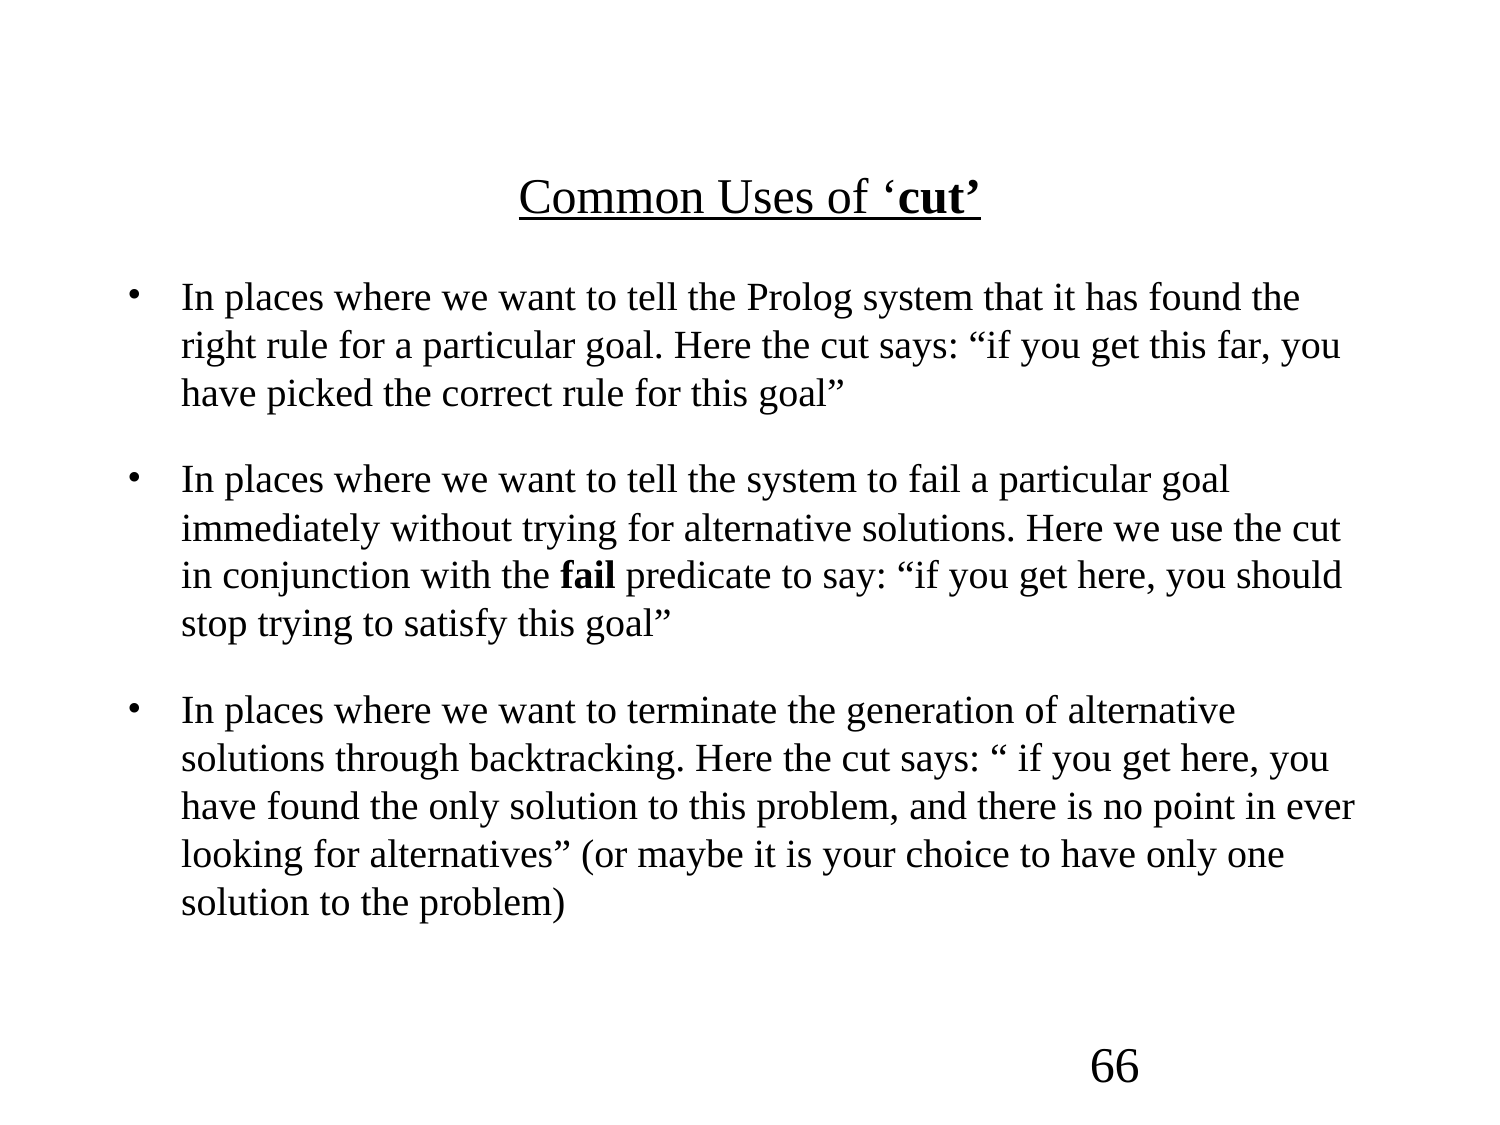

# Common Uses of ‘cut’
In places where we want to tell the Prolog system that it has found the right rule for a particular goal. Here the cut says: “if you get this far, you have picked the correct rule for this goal”
In places where we want to tell the system to fail a particular goal immediately without trying for alternative solutions. Here we use the cut in conjunction with the fail predicate to say: “if you get here, you should stop trying to satisfy this goal”
In places where we want to terminate the generation of alternative solutions through backtracking. Here the cut says: “ if you get here, you have found the only solution to this problem, and there is no point in ever looking for alternatives” (or maybe it is your choice to have only one solution to the problem)
66